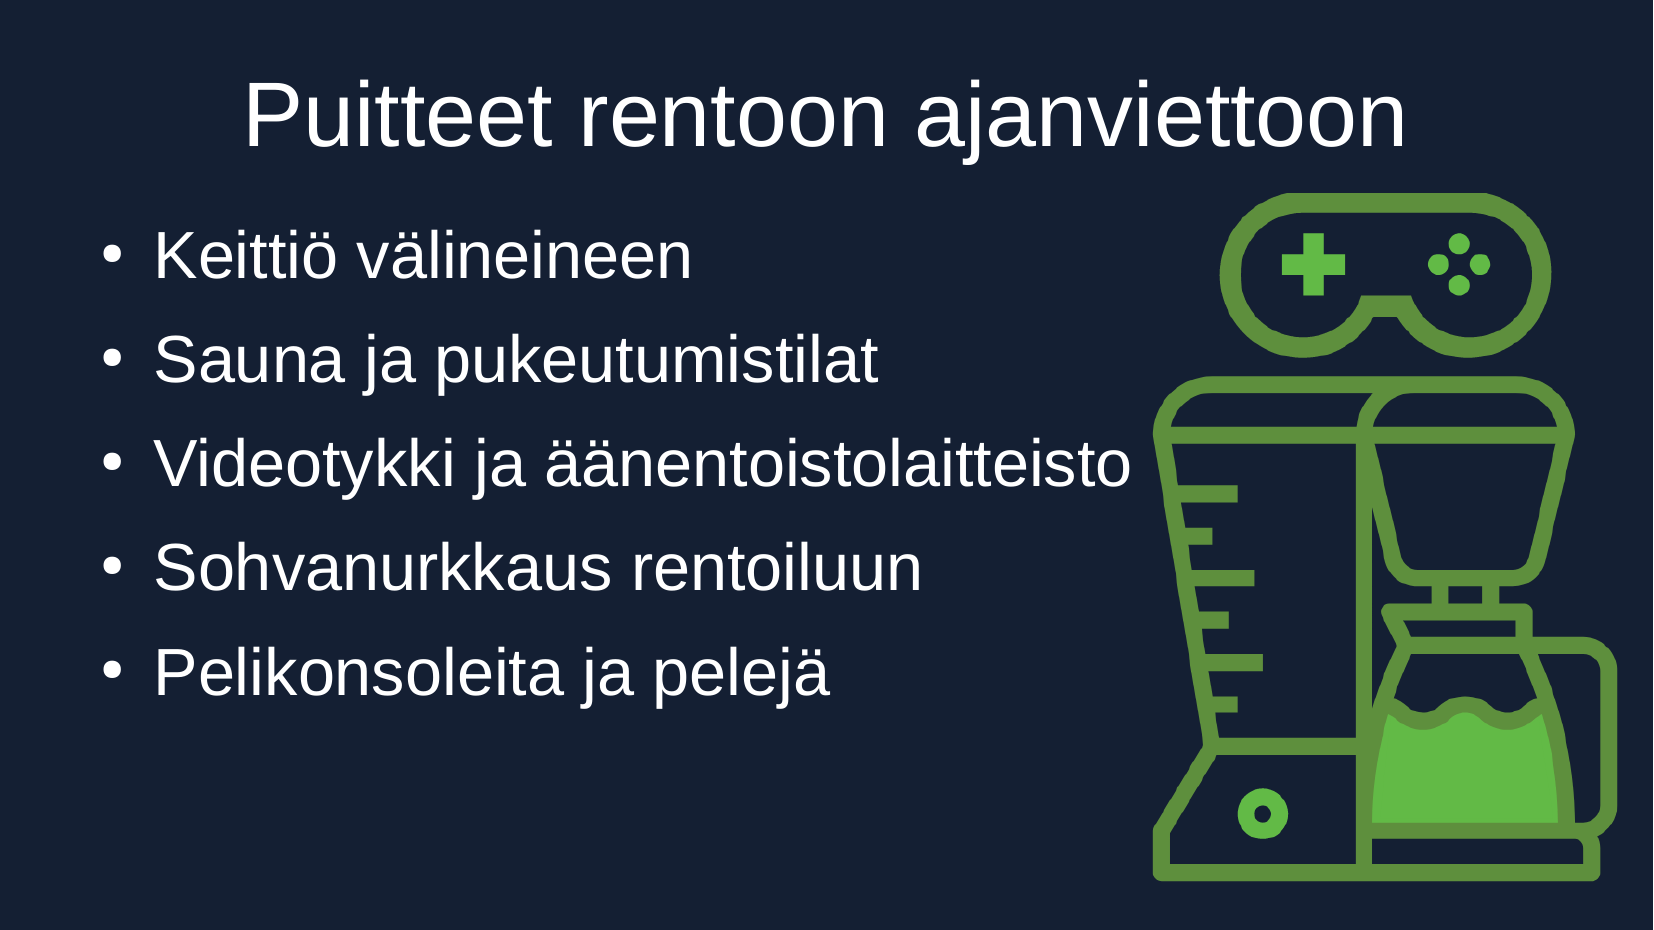

# Puitteet rentoon ajanviettoon
Keittiö välineineen
Sauna ja pukeutumistilat
Videotykki ja äänentoistolaitteisto
Sohvanurkkaus rentoiluun
Pelikonsoleita ja pelejä